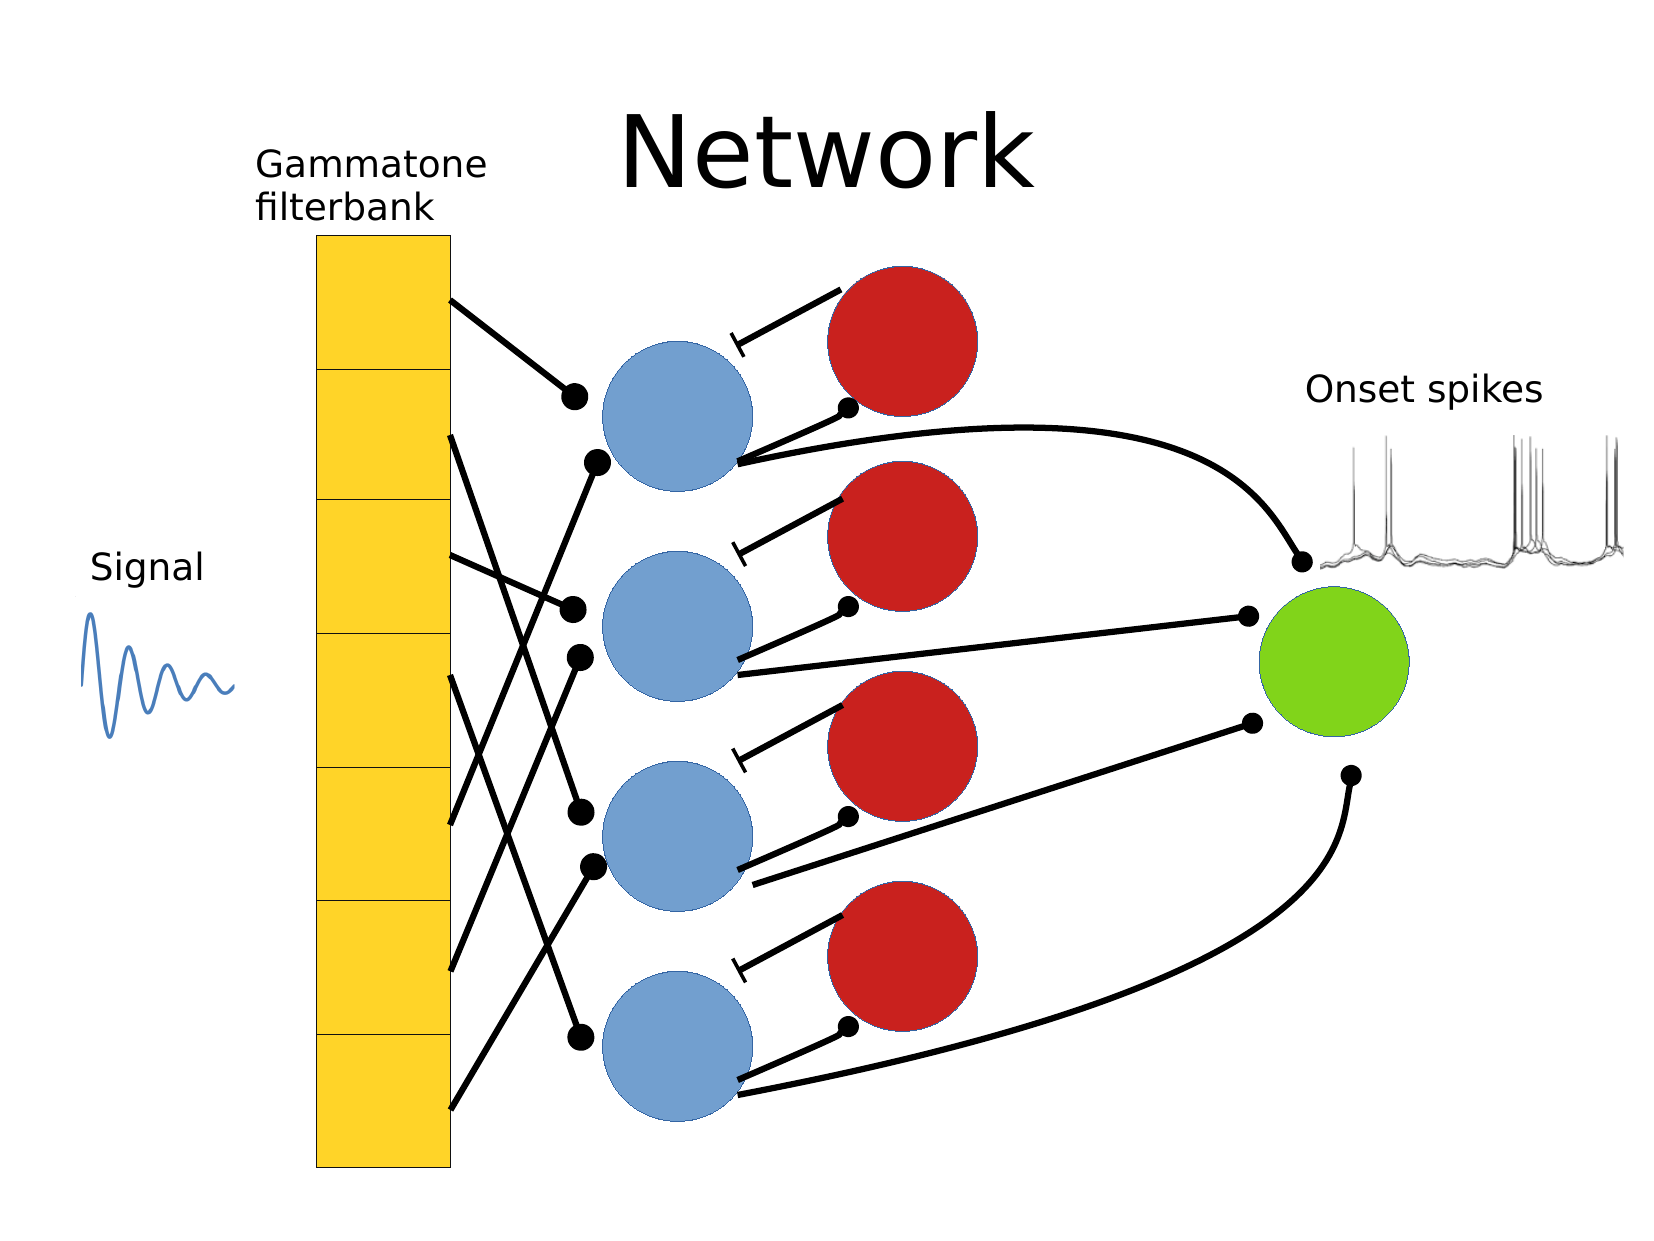

# Network
Gammatone filterbank
Onset spikes
Signal